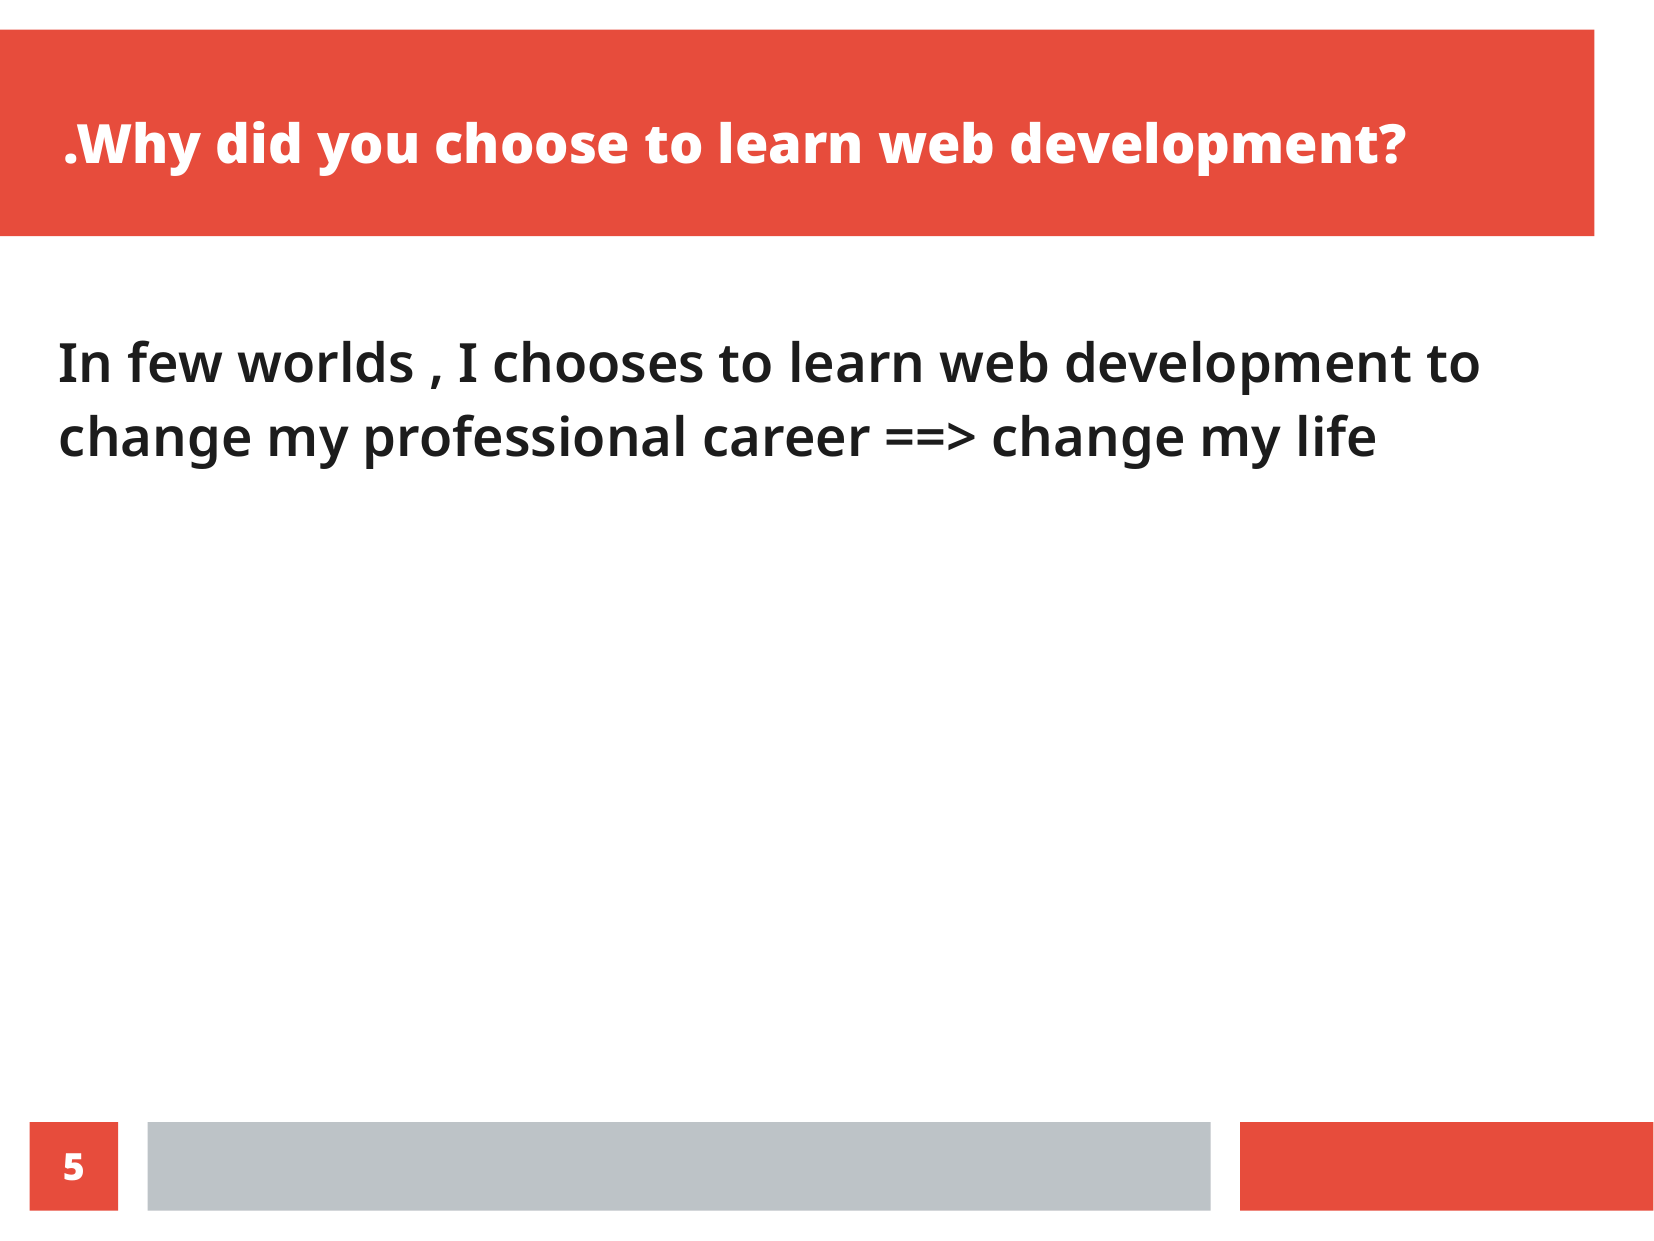

# .Why did you choose to learn web development?
In few worlds , I chooses to learn web development to change my professional career ==> change my life
5